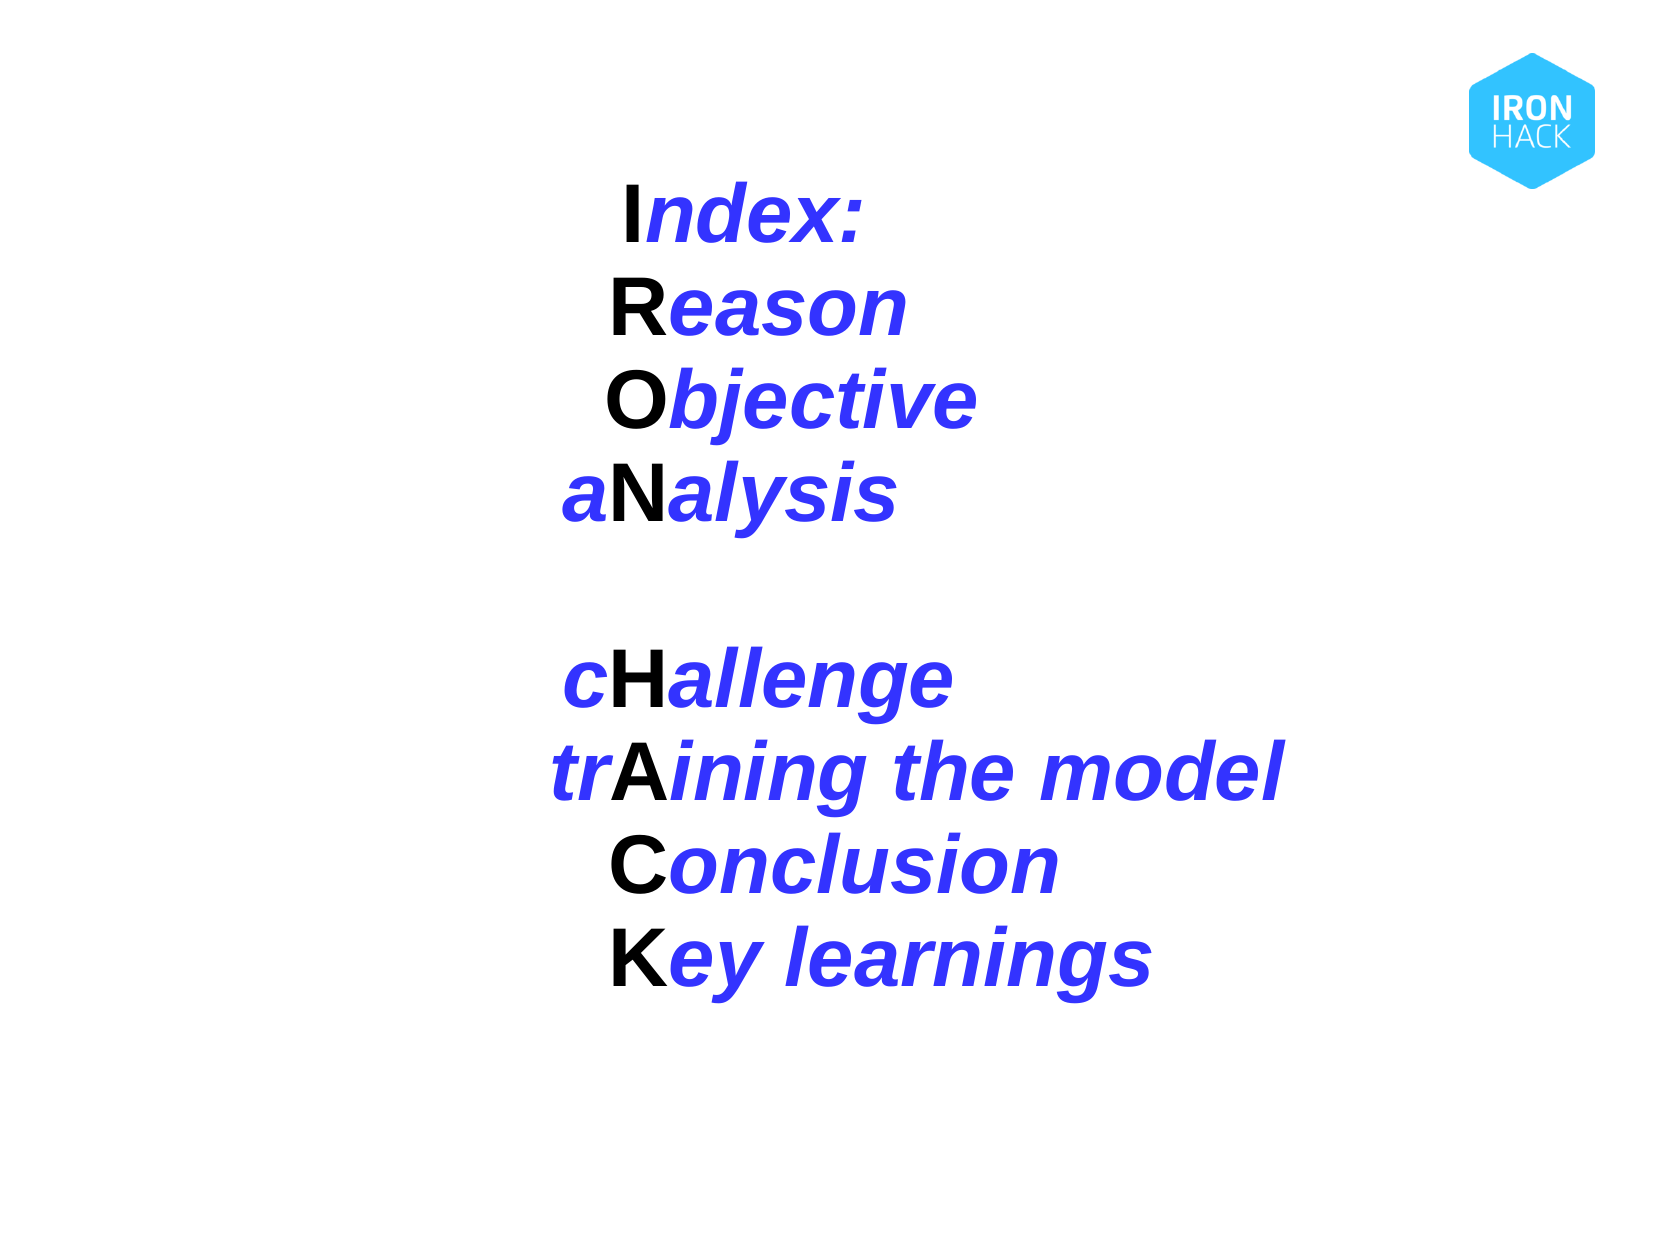

# Index: Reason Objective aNalysis cHallenge trAining the model Conclusion Key learnings